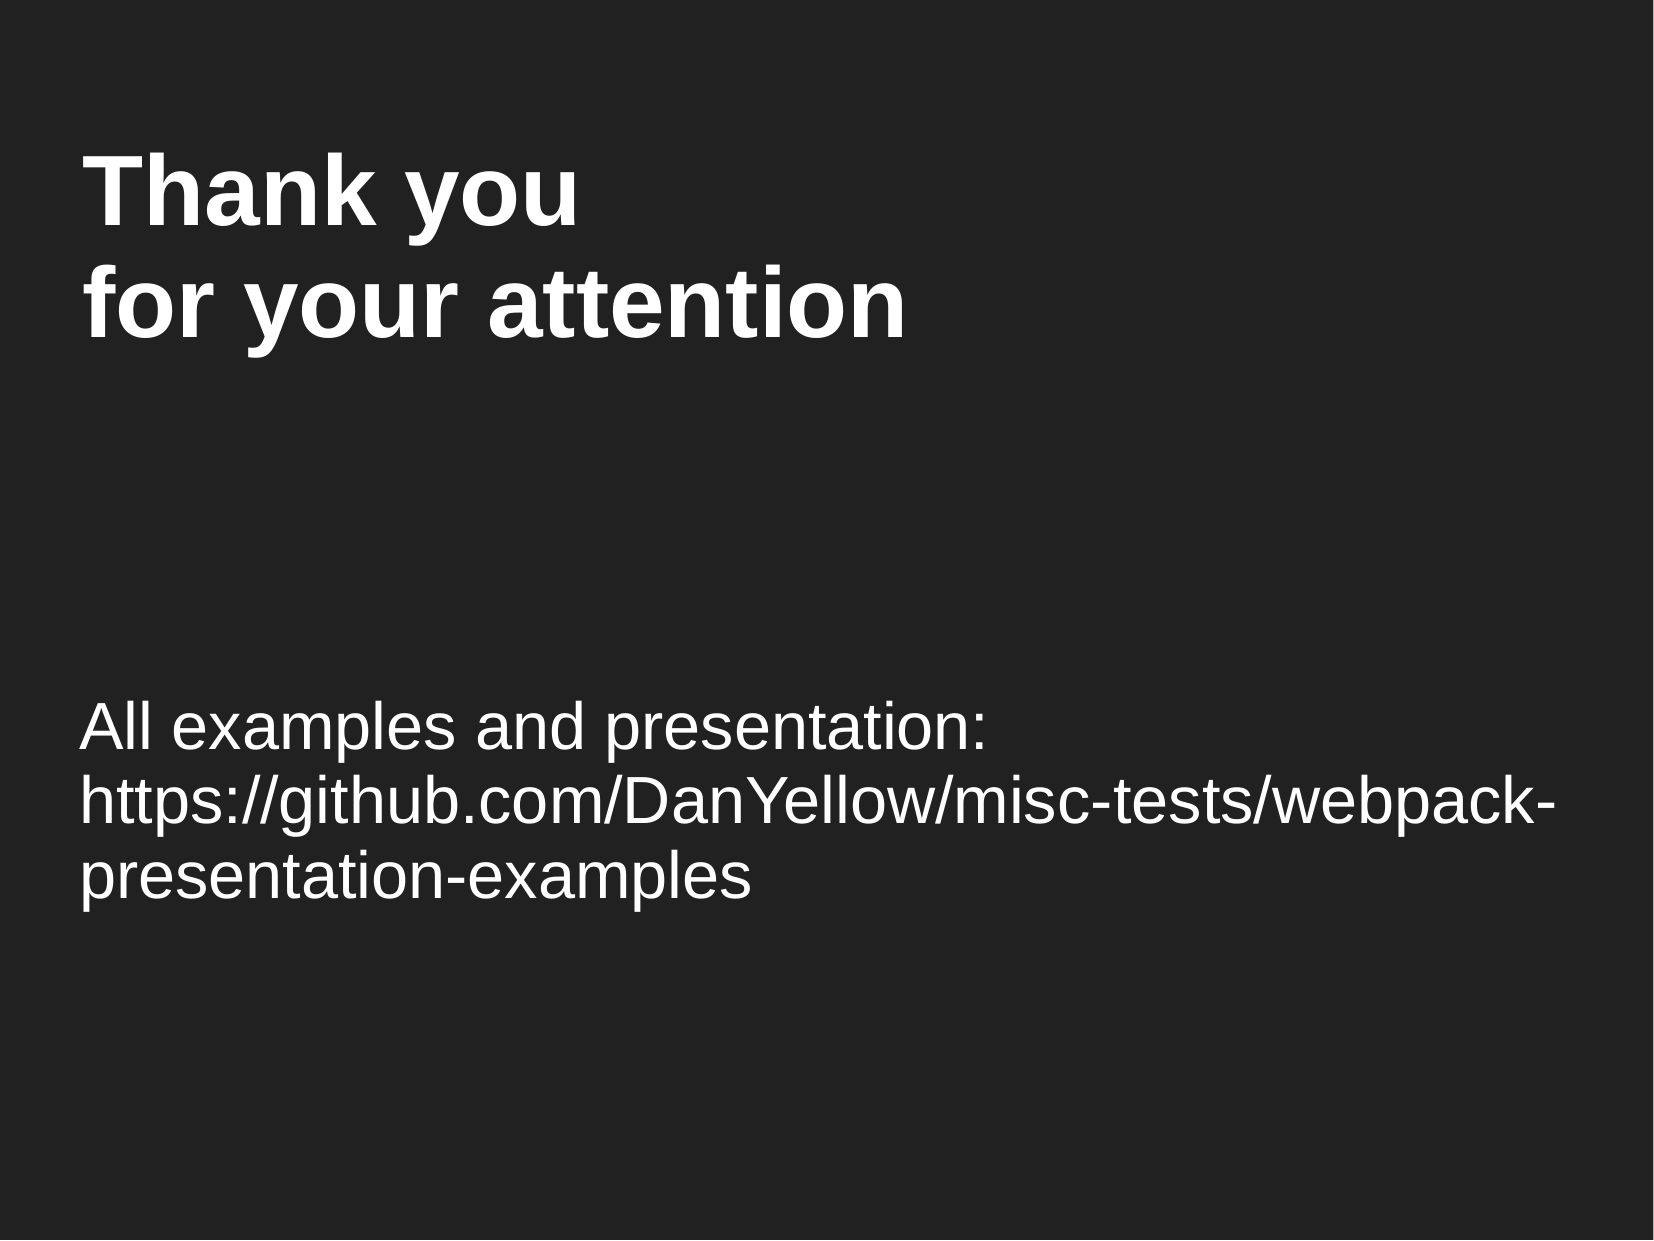

Thank you
for your attention
# All examples and presentation: https://github.com/DanYellow/misc-tests/webpack-presentation-examples